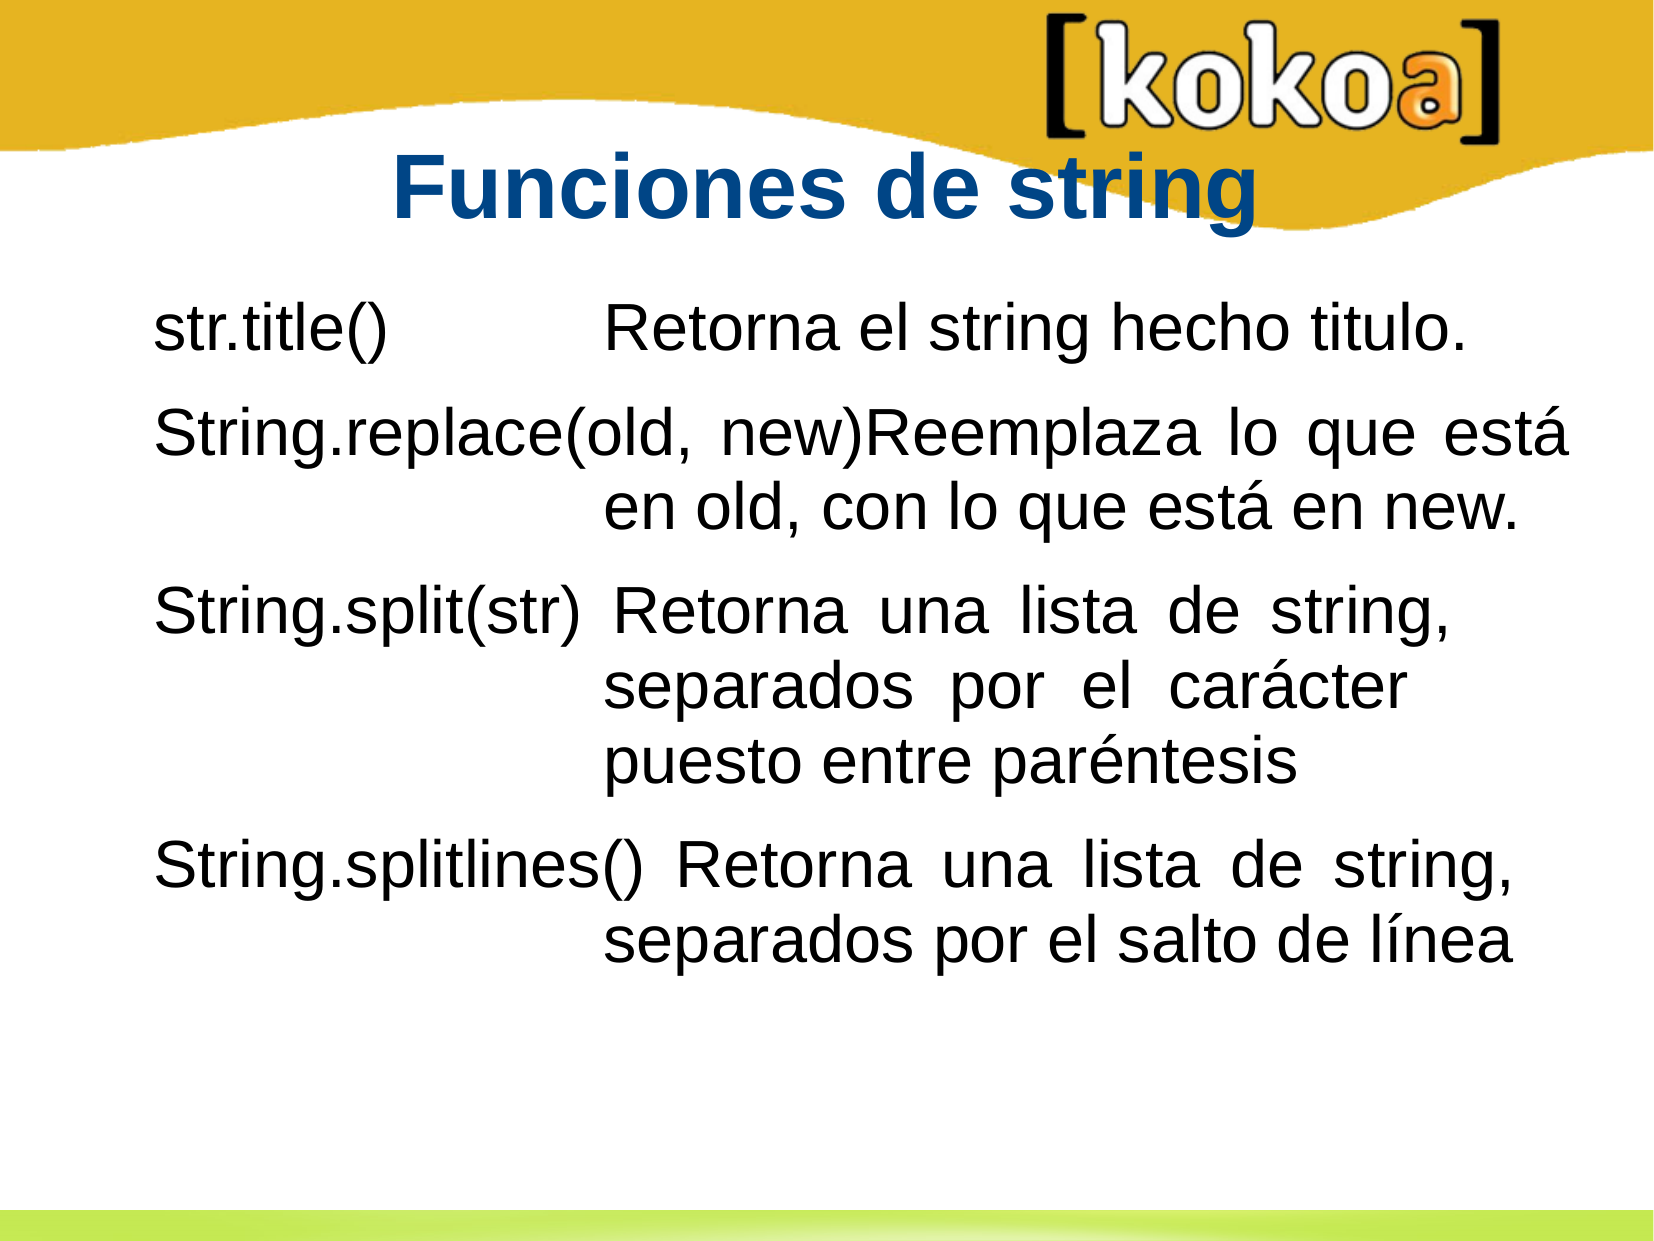

# Funciones de string
str.title()			Retorna el string hecho titulo.
String.replace(old, new)Reemplaza lo que está 						en old, con lo que está en new.
String.split(str) Retorna una lista de string, 								separados por el carácter 								puesto entre paréntesis
String.splitlines() Retorna una lista de string, 							separados por el salto de línea